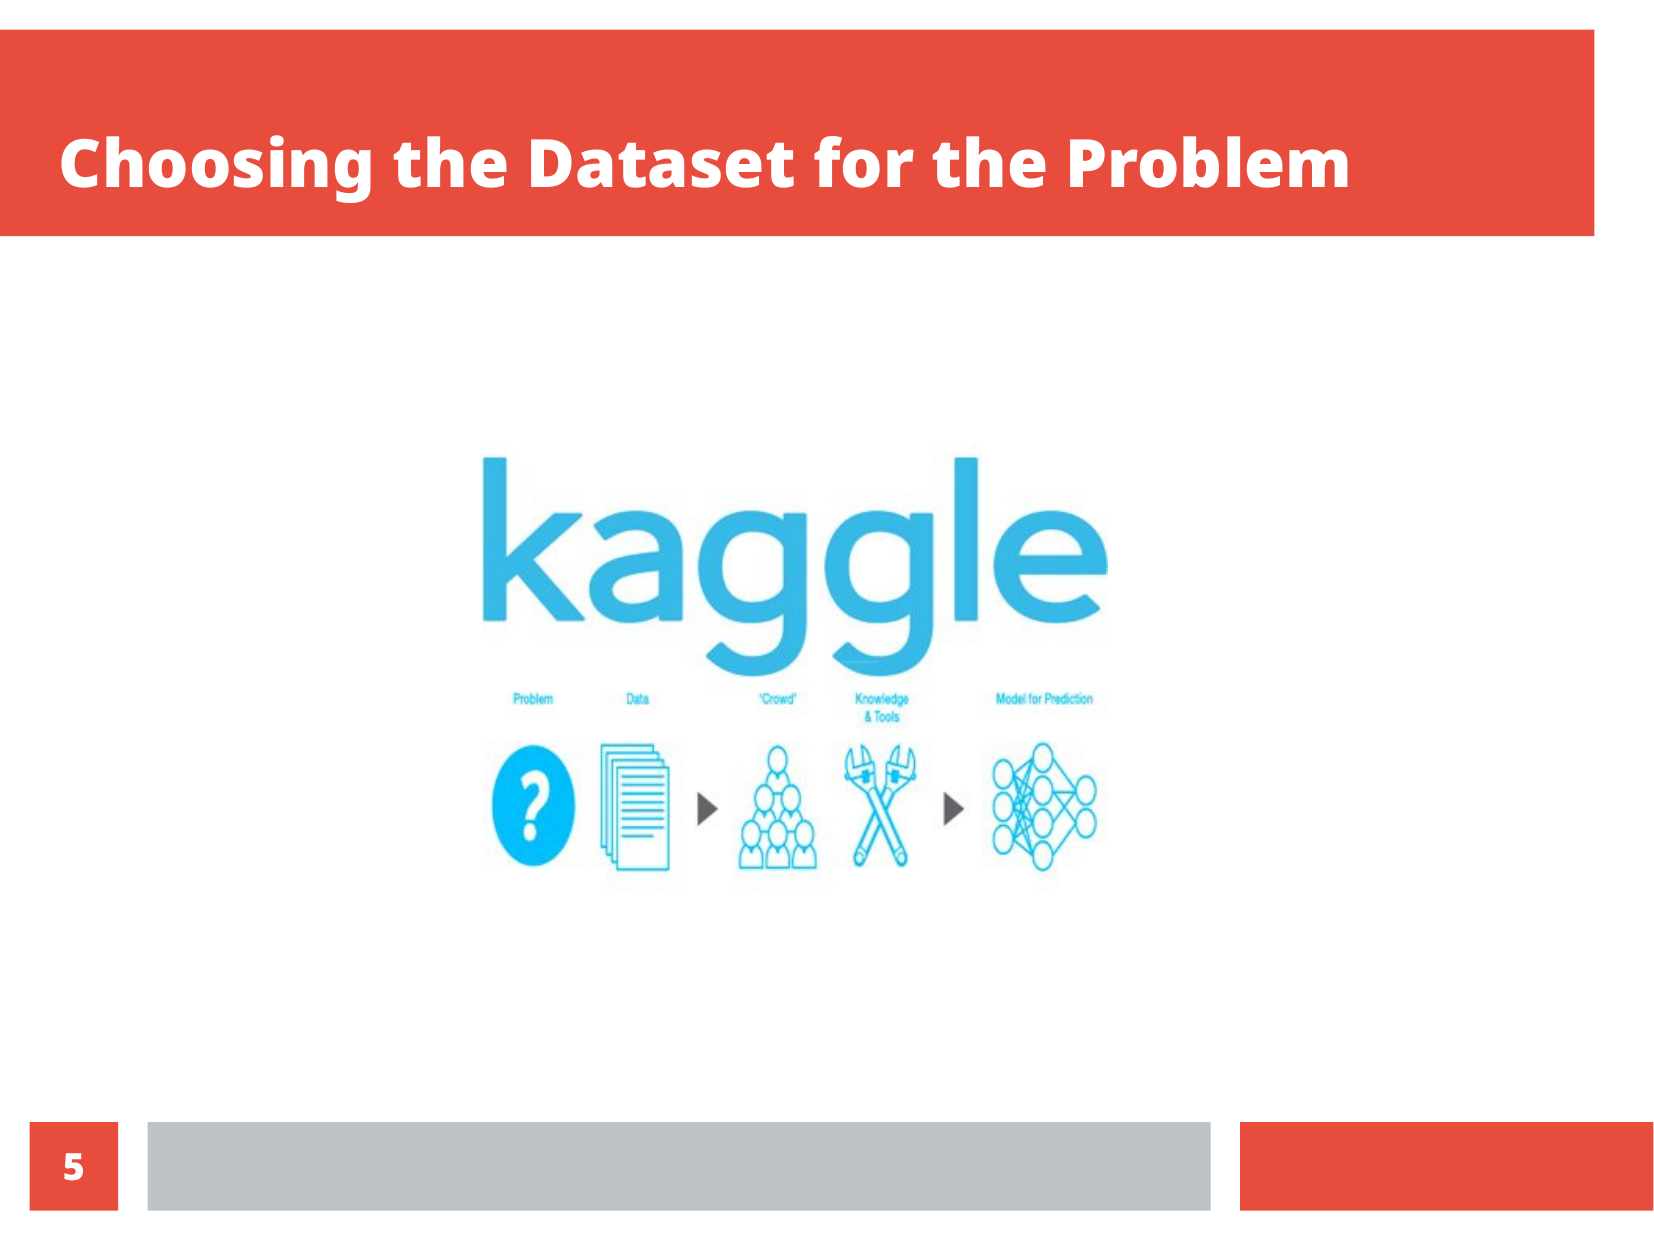

# Choosing the Dataset for the Problem
5